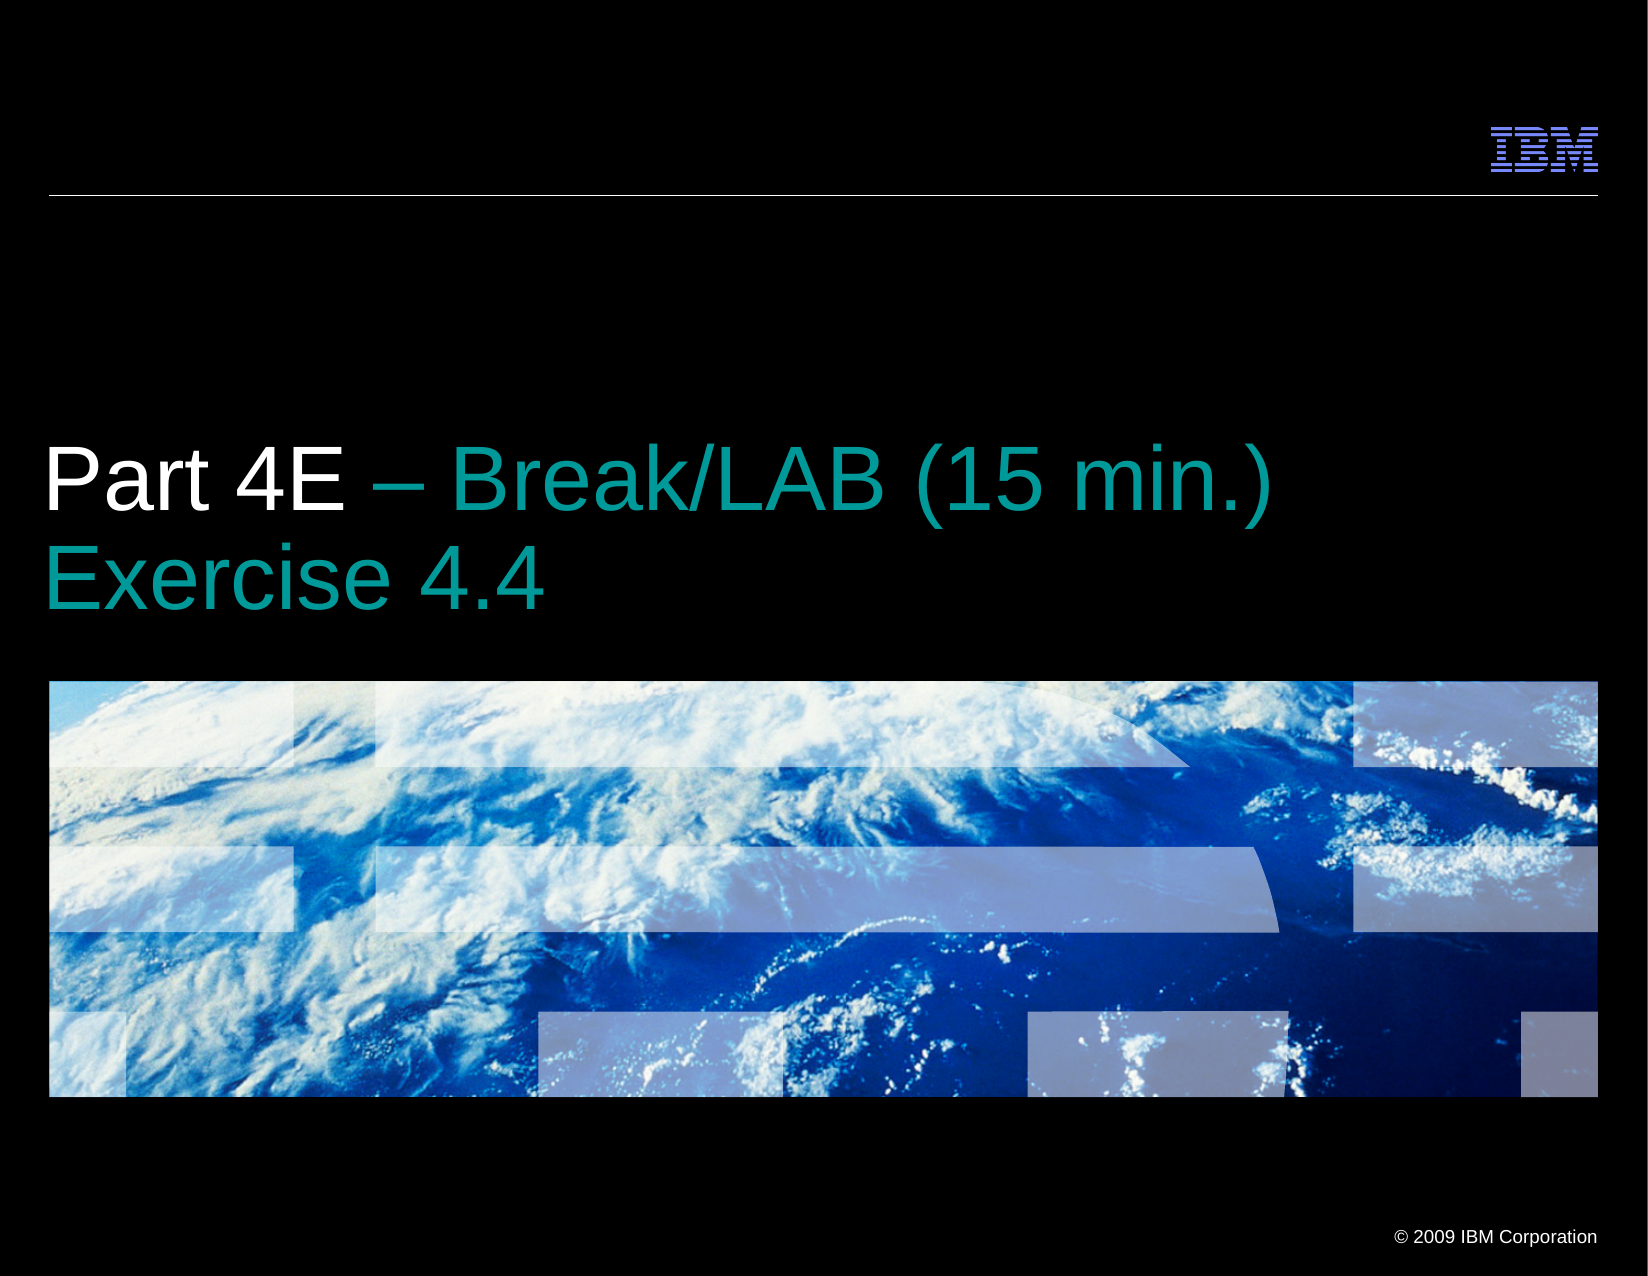

# Part 4E – Break/LAB (15 min.) Exercise 4.4